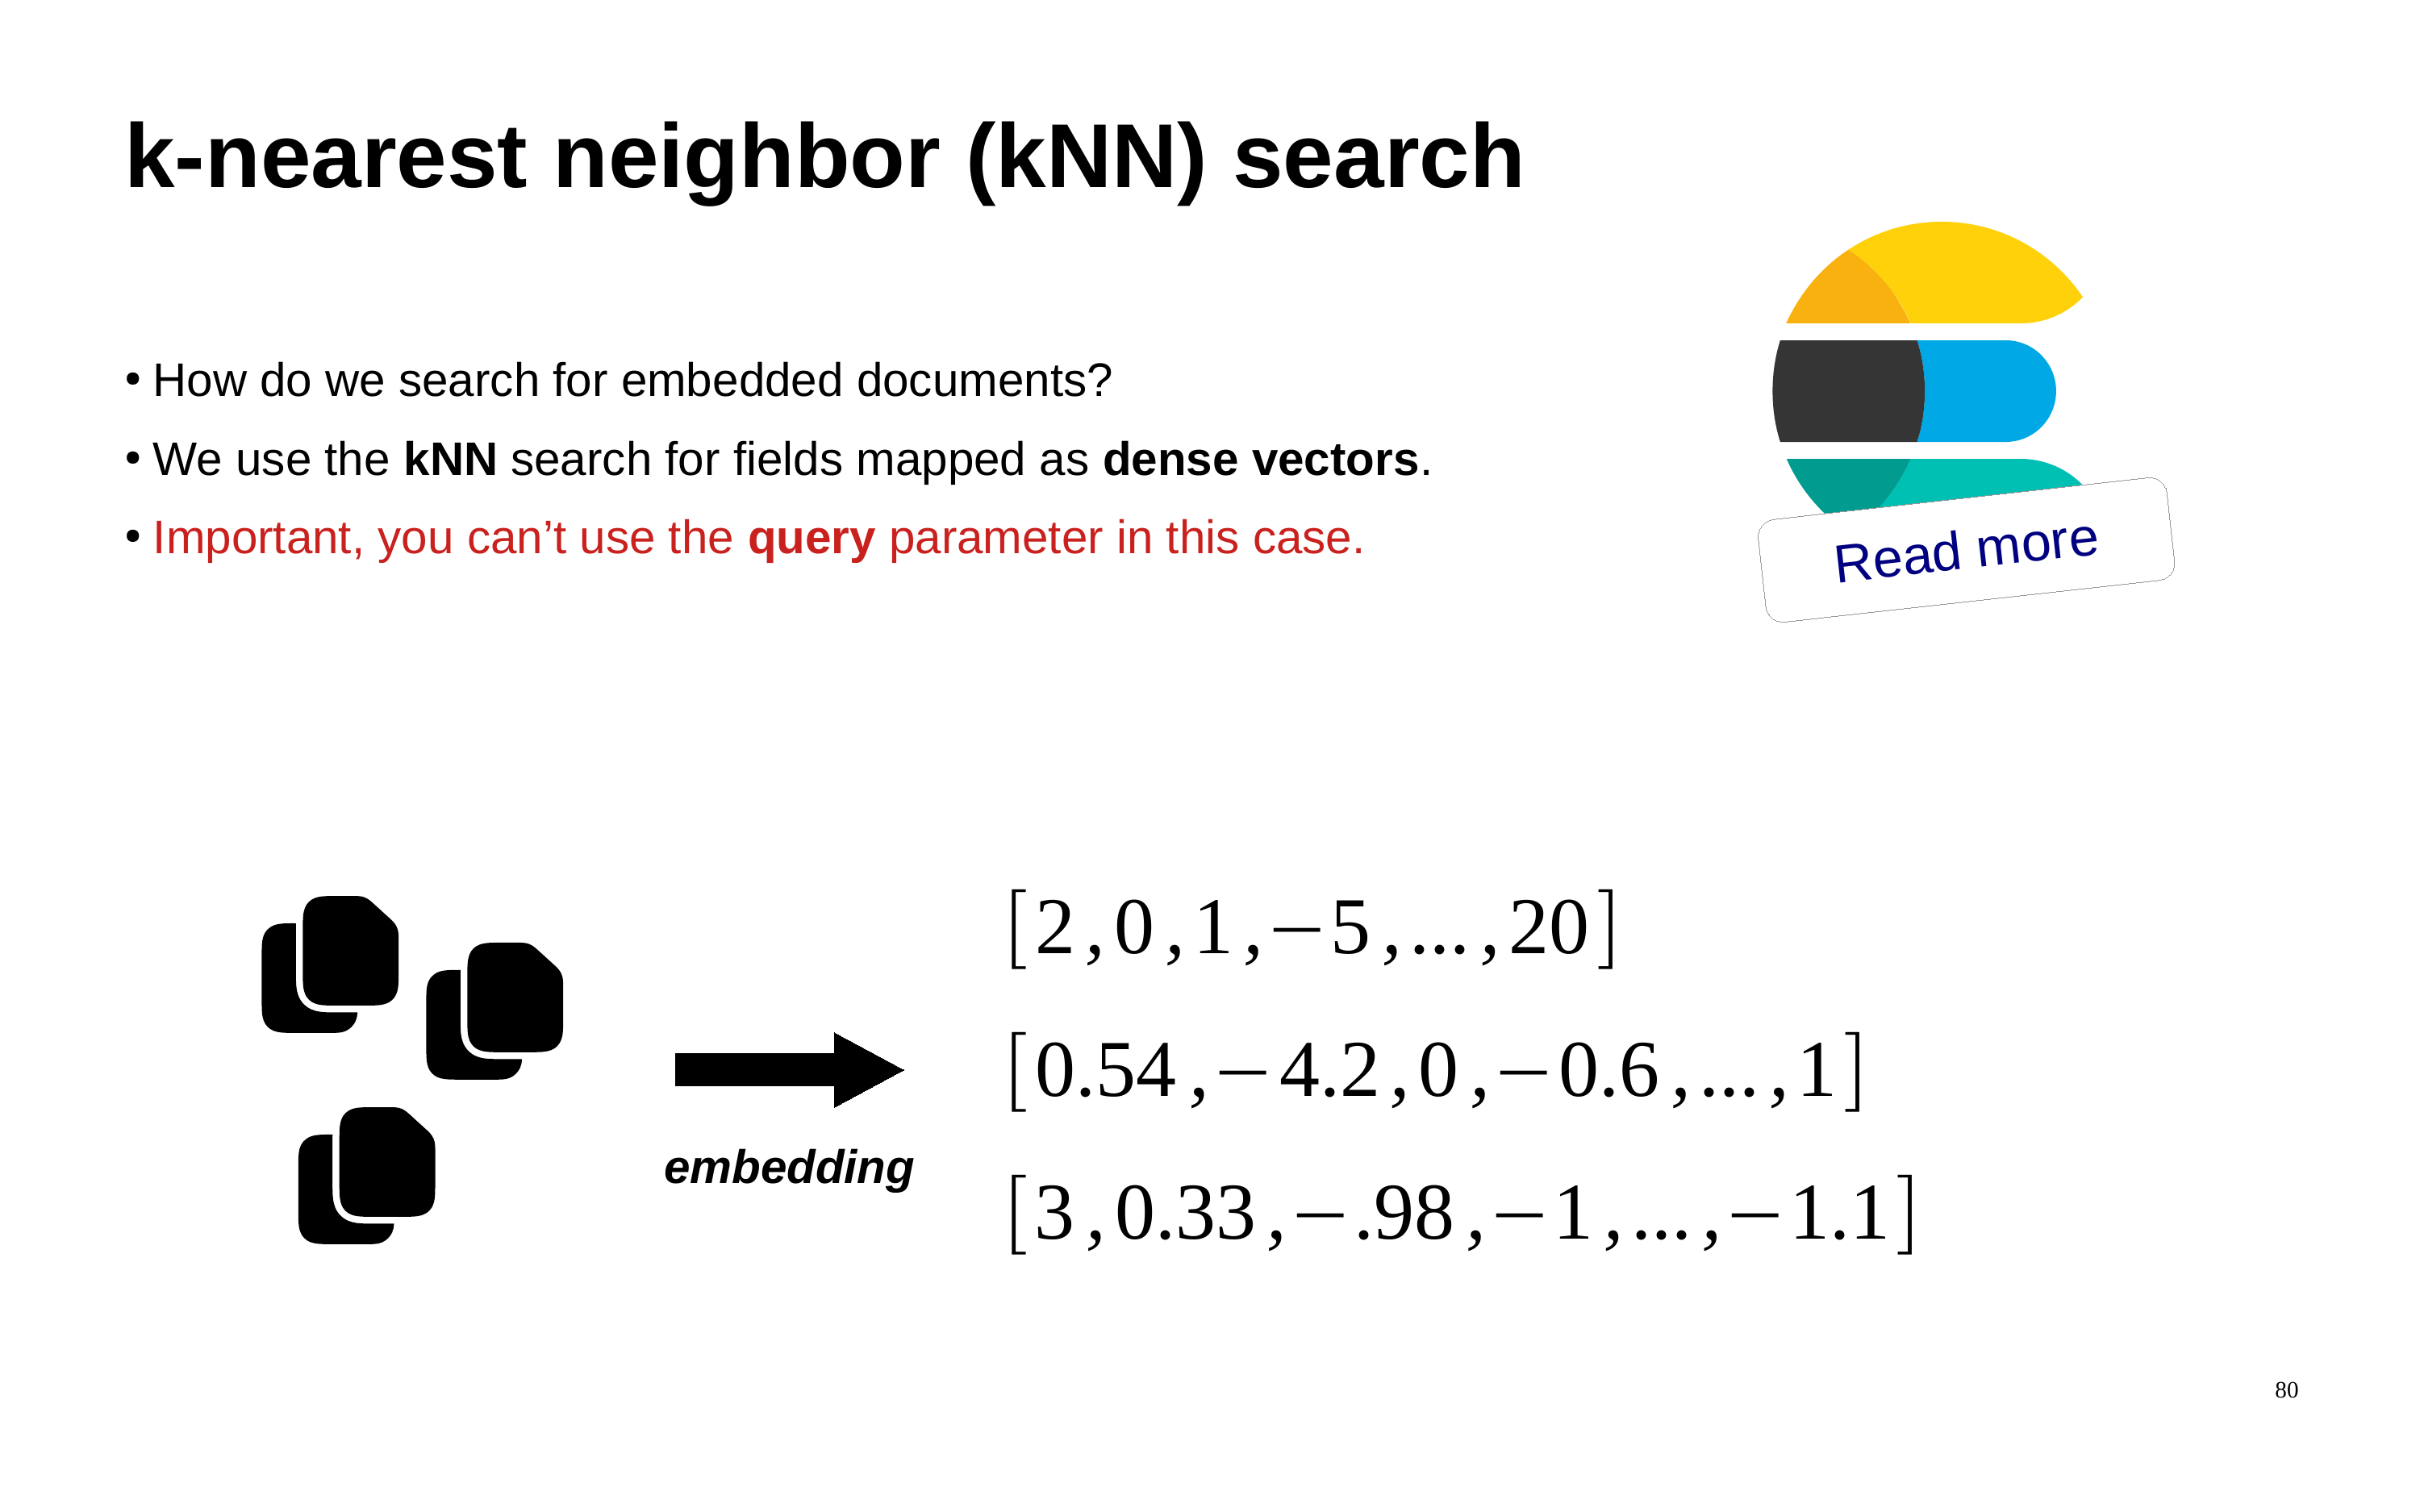

k-nearest neighbor (kNN) search
How do we search for embedded documents?
We use the kNN search for fields mapped as dense vectors.
Important, you can’t use the query parameter in this case.
Read more
embedding
80